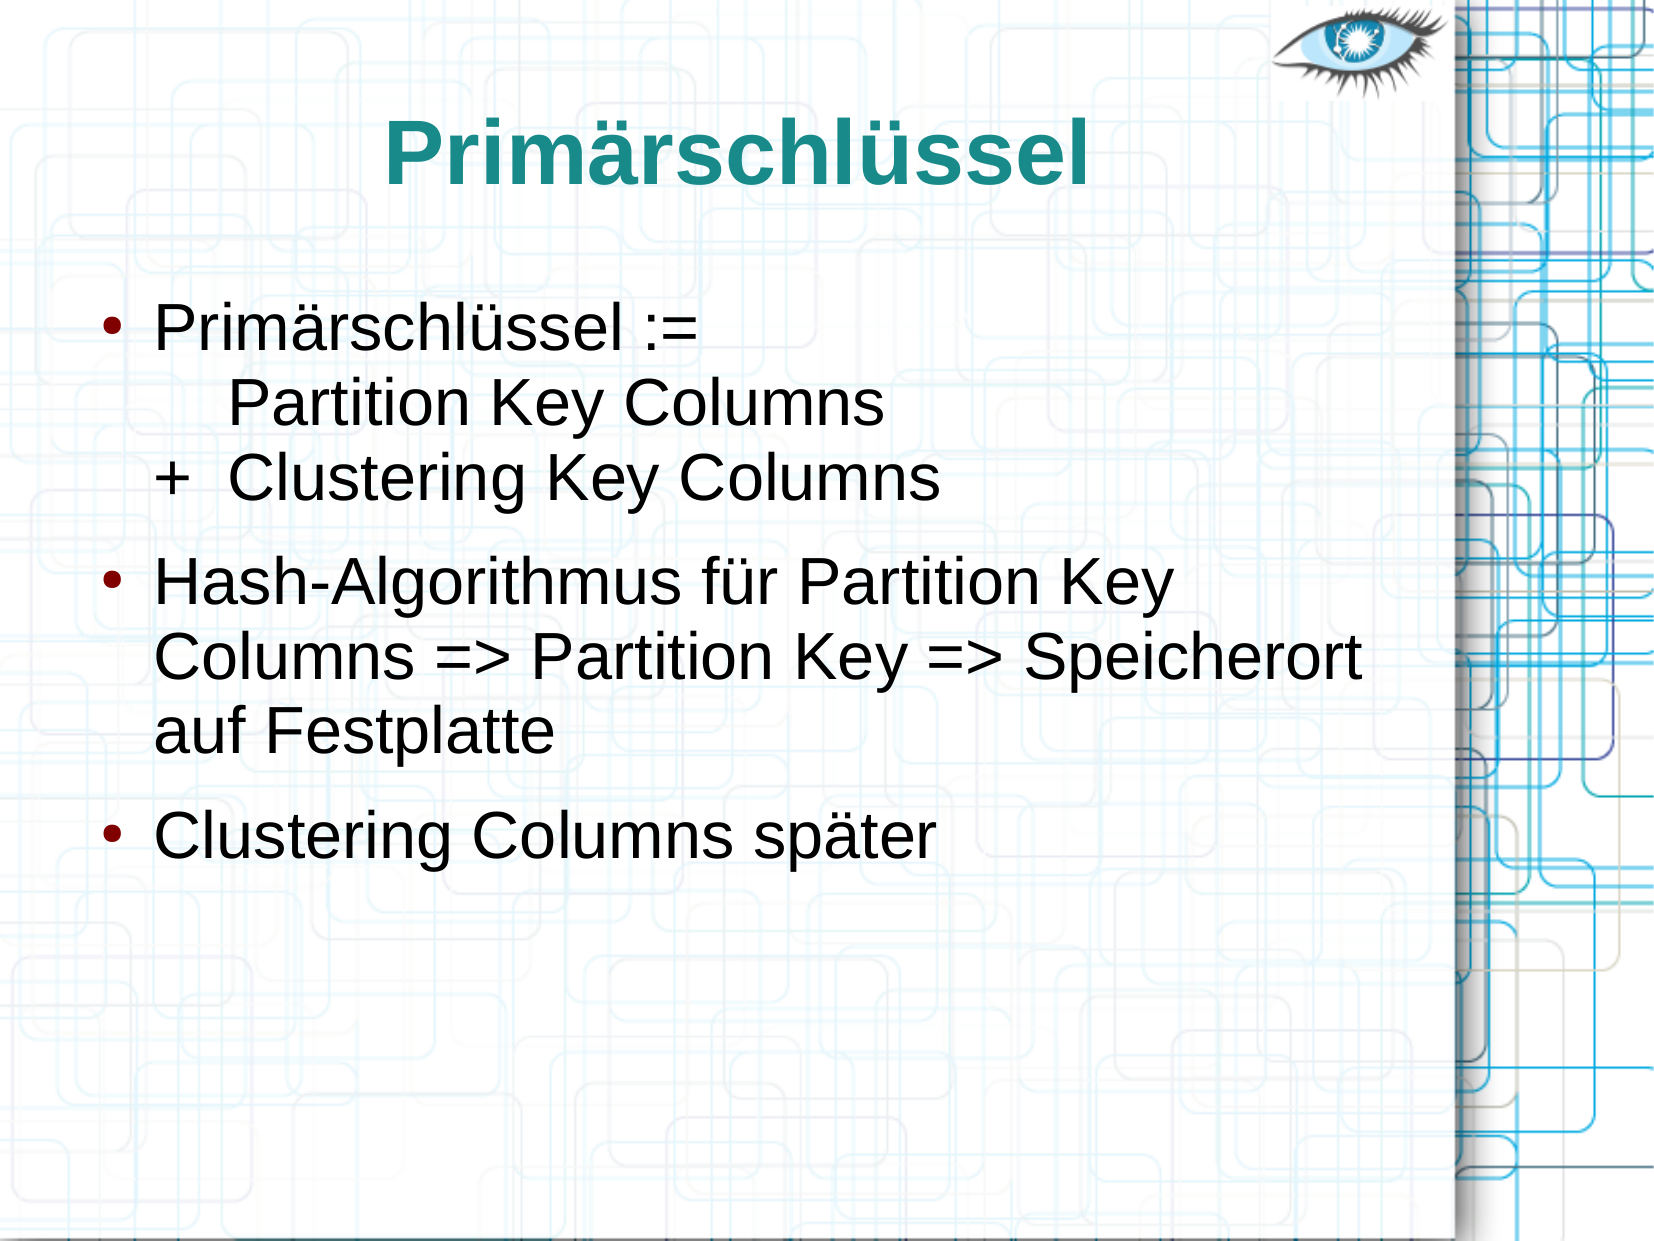

Primärschlüssel
# Primärschlüssel := Partition Key Columns +	Clustering Key Columns
Hash-Algorithmus für Partition Key Columns => Partition Key => Speicherort auf Festplatte
Clustering Columns später